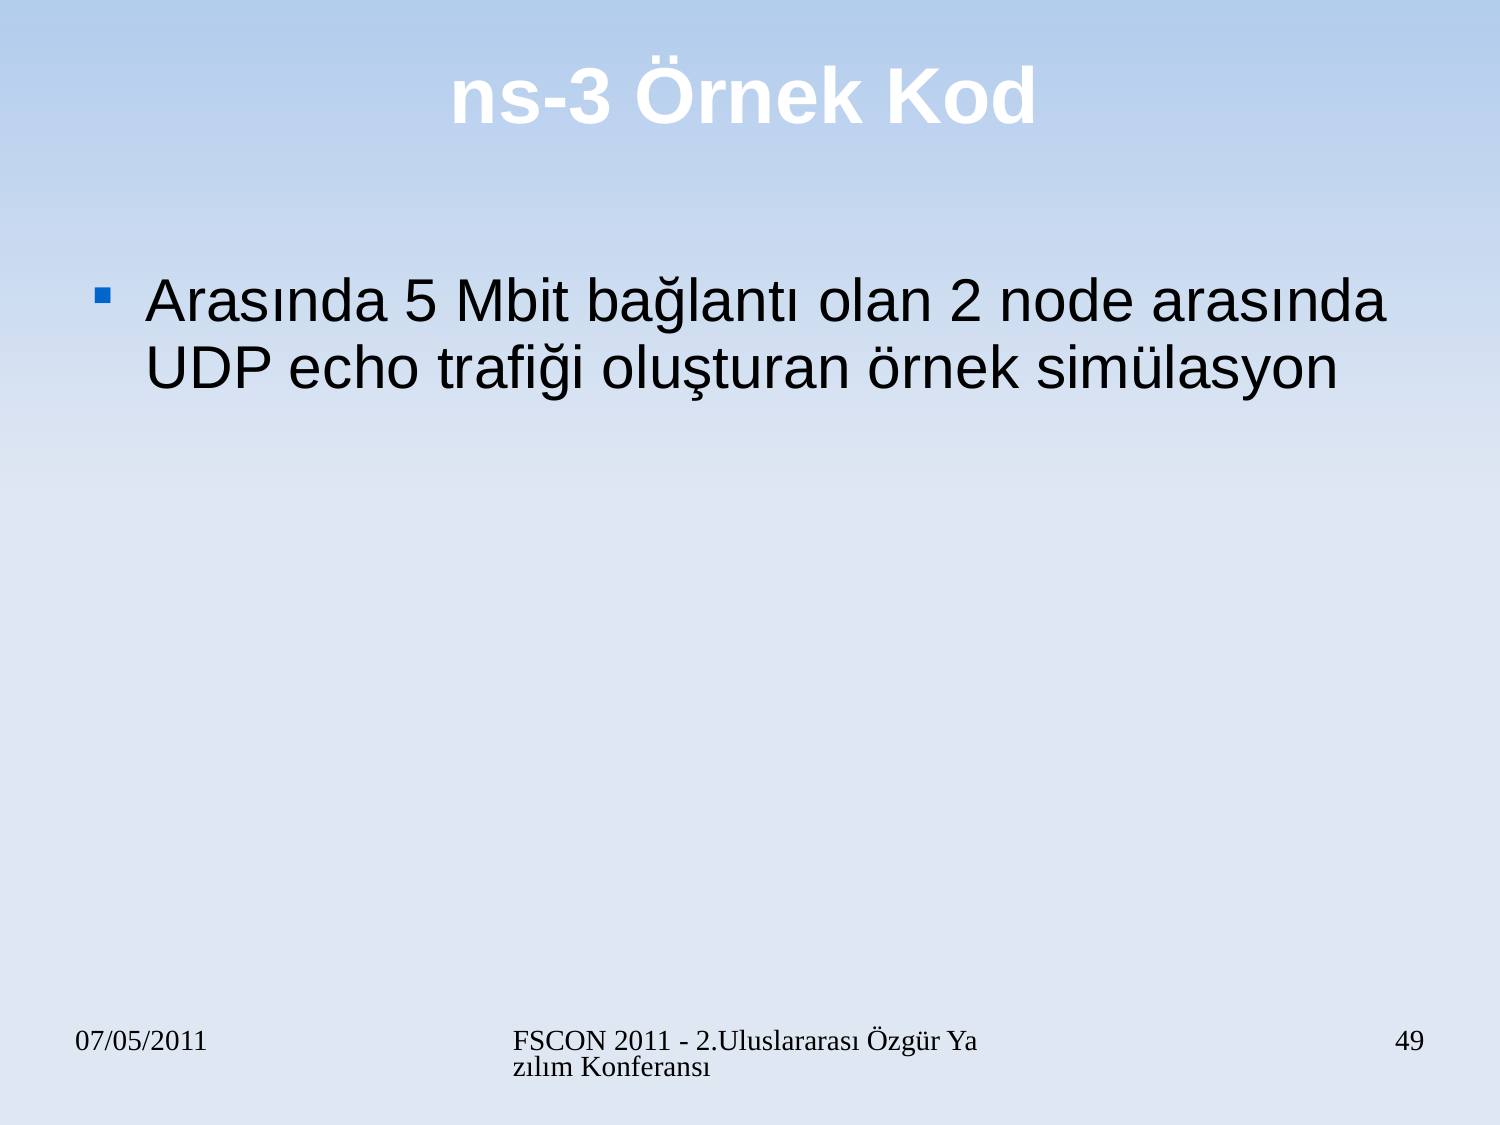

# ns-3 Örnek Kod
Arasında 5 Mbit bağlantı olan 2 node arasında UDP echo trafiği oluşturan örnek simülasyon
07/05/2011
FSCON 2011 - 2.Uluslararası Özgür Yazılım Konferansı
49